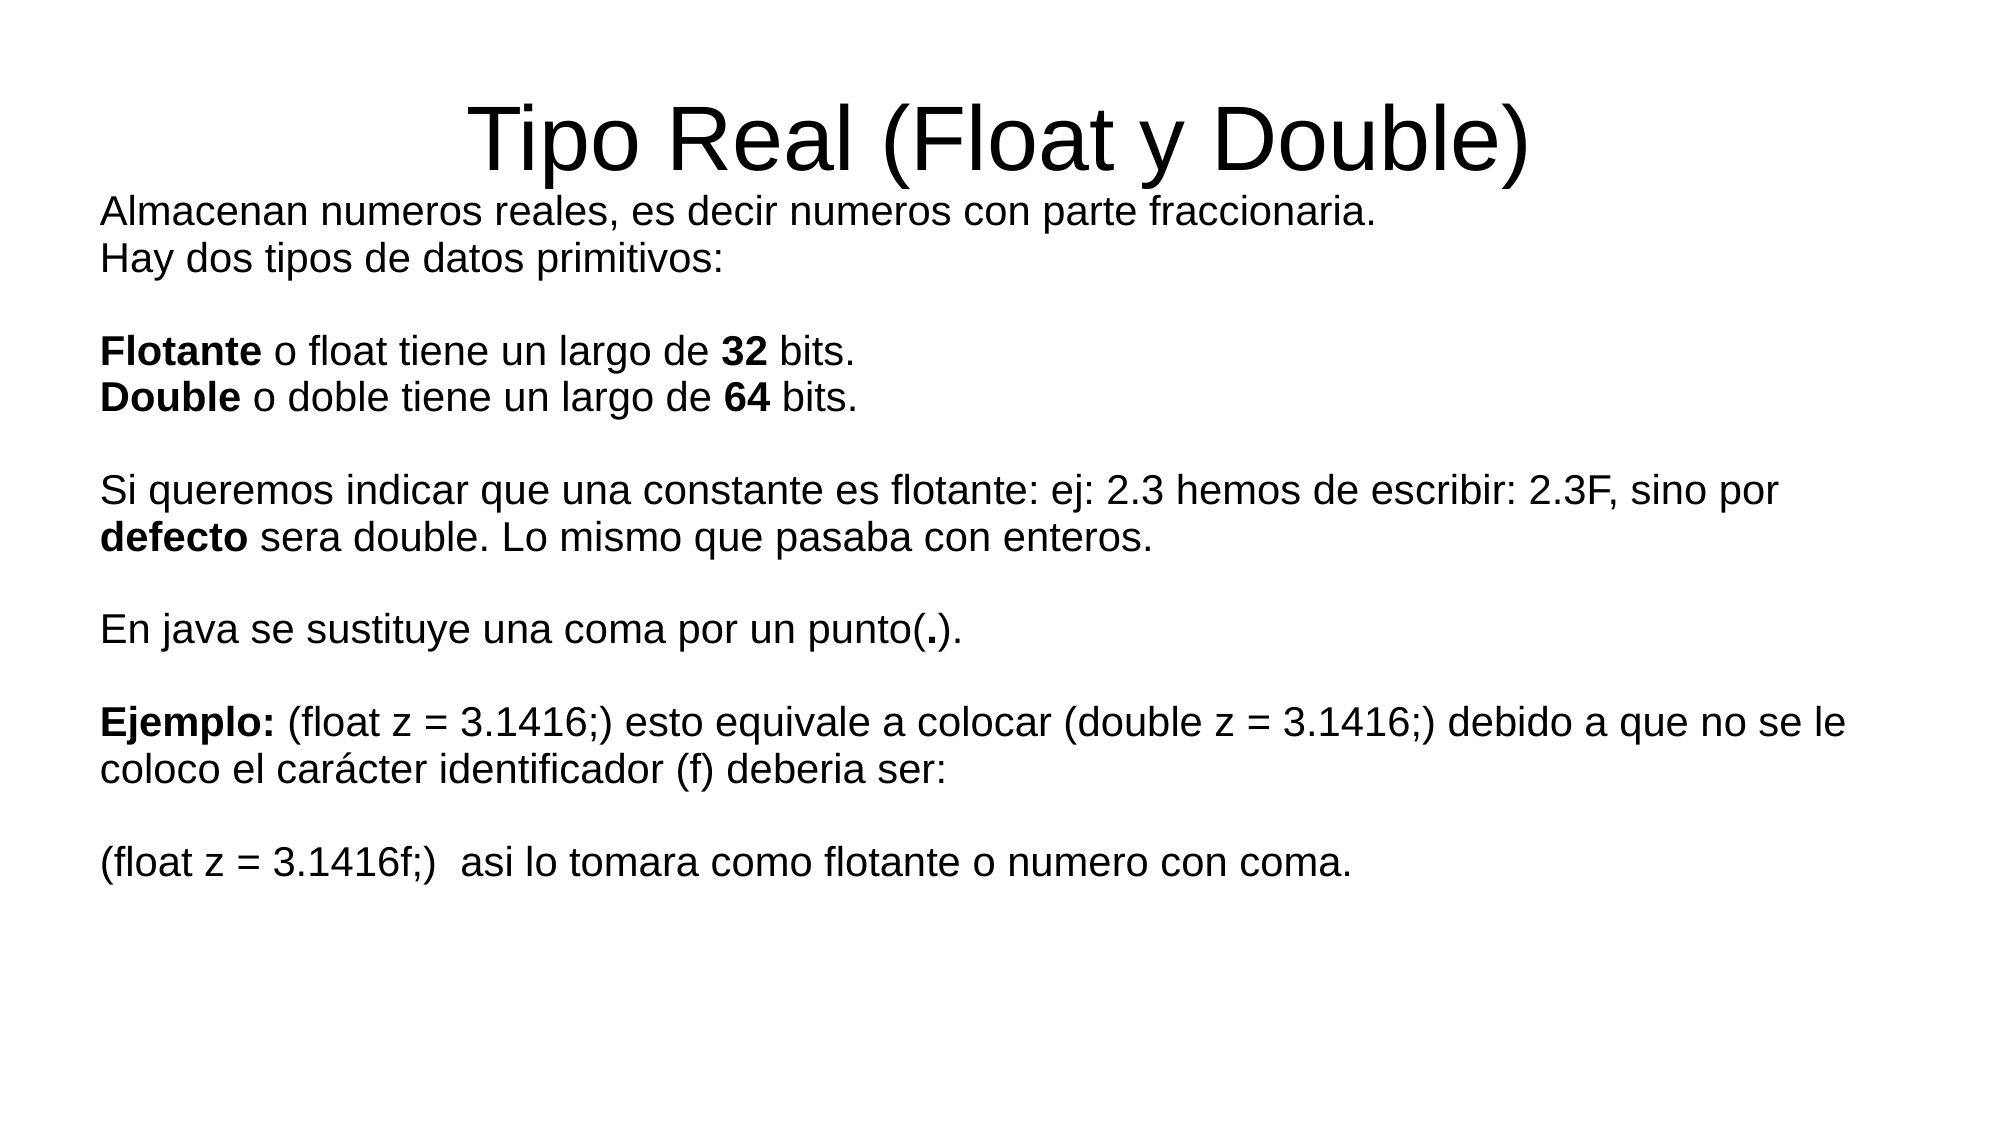

# Tipo Real (Float y Double)
Almacenan numeros reales, es decir numeros con parte fraccionaria.
Hay dos tipos de datos primitivos:
Flotante o float tiene un largo de 32 bits.
Double o doble tiene un largo de 64 bits.
Si queremos indicar que una constante es flotante: ej: 2.3 hemos de escribir: 2.3F, sino por defecto sera double. Lo mismo que pasaba con enteros.
En java se sustituye una coma por un punto(.).
Ejemplo: (float z = 3.1416;) esto equivale a colocar (double z = 3.1416;) debido a que no se le coloco el carácter identificador (f) deberia ser:
(float z = 3.1416f;) asi lo tomara como flotante o numero con coma.